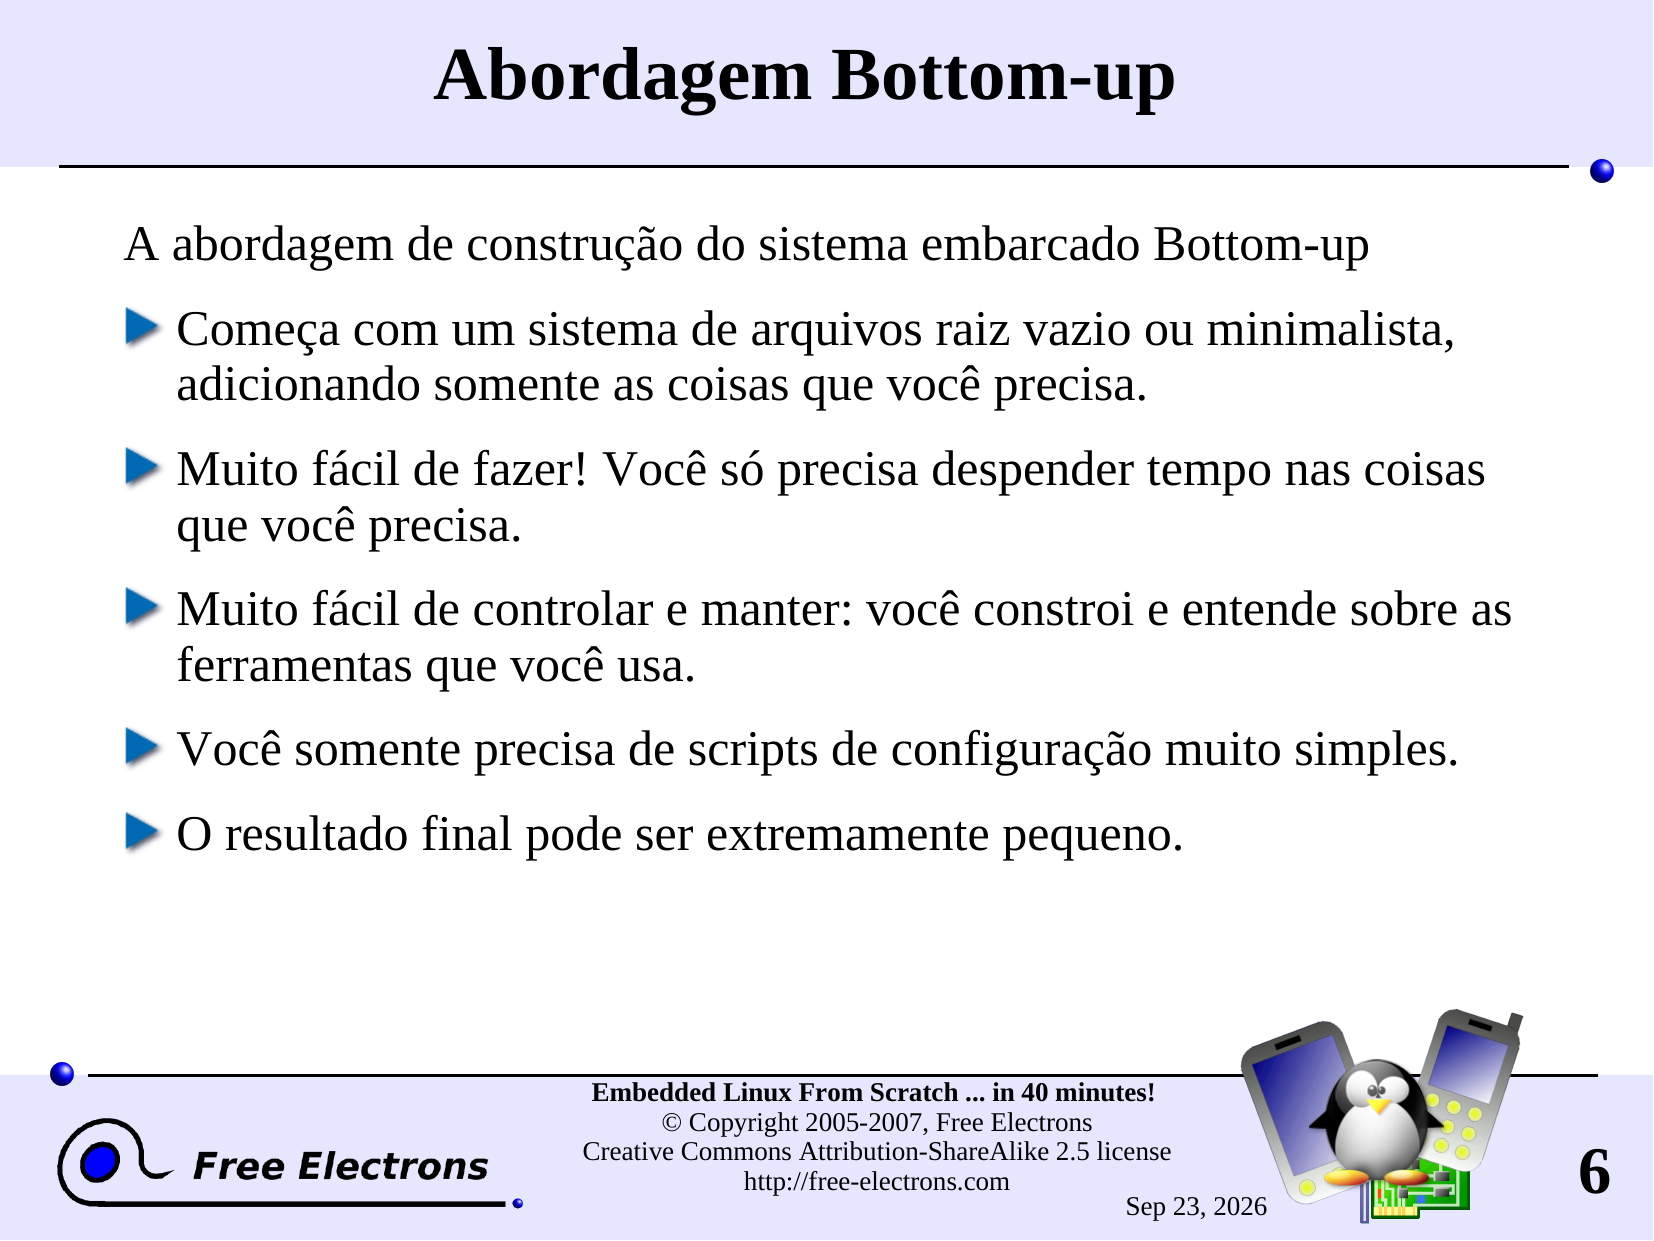

# Abordagem Bottom-up
A abordagem de construção do sistema embarcado Bottom-up
Começa com um sistema de arquivos raiz vazio ou minimalista, adicionando somente as coisas que você precisa.
Muito fácil de fazer! Você só precisa despender tempo nas coisas que você precisa.
Muito fácil de controlar e manter: você constroi e entende sobre as ferramentas que você usa.
Você somente precisa de scripts de configuração muito simples.
O resultado final pode ser extremamente pequeno.